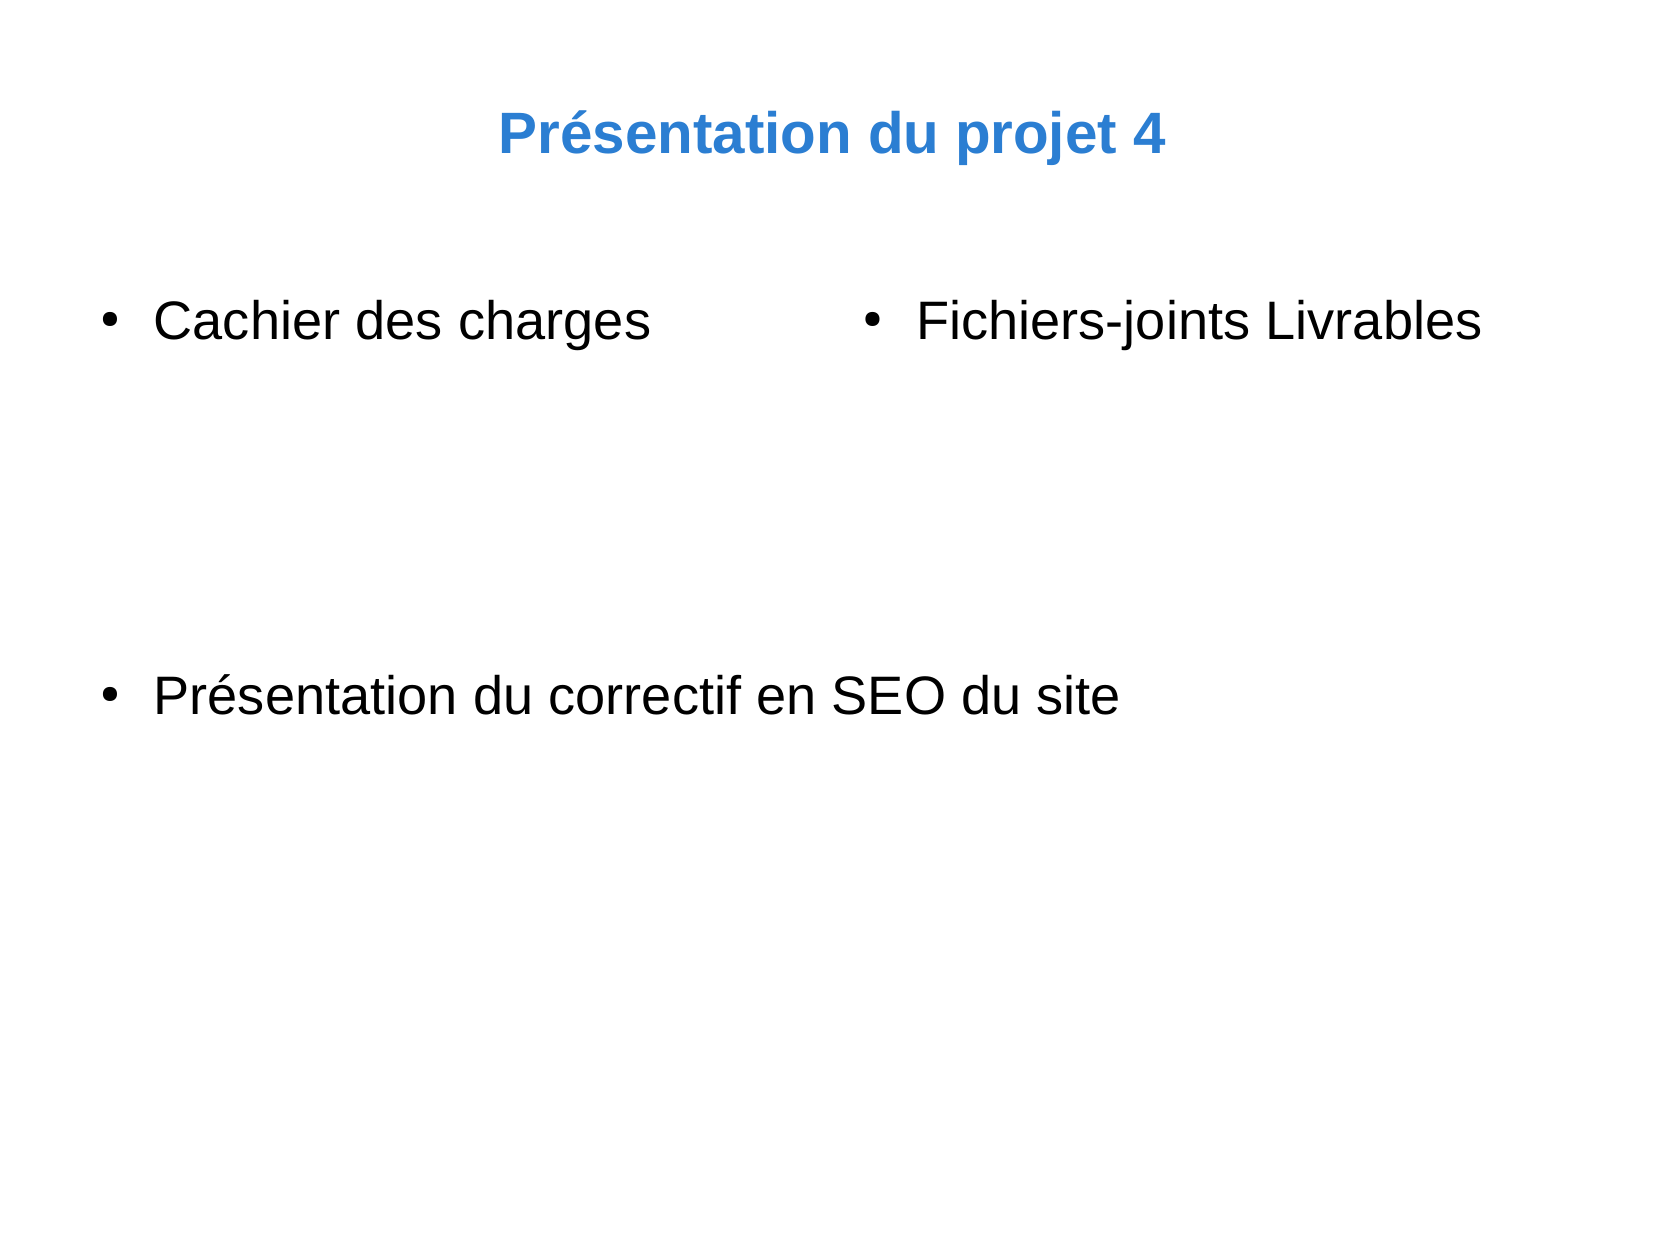

# Présentation du projet 4
Cachier des charges
Fichiers-joints Livrables
Présentation du correctif en SEO du site